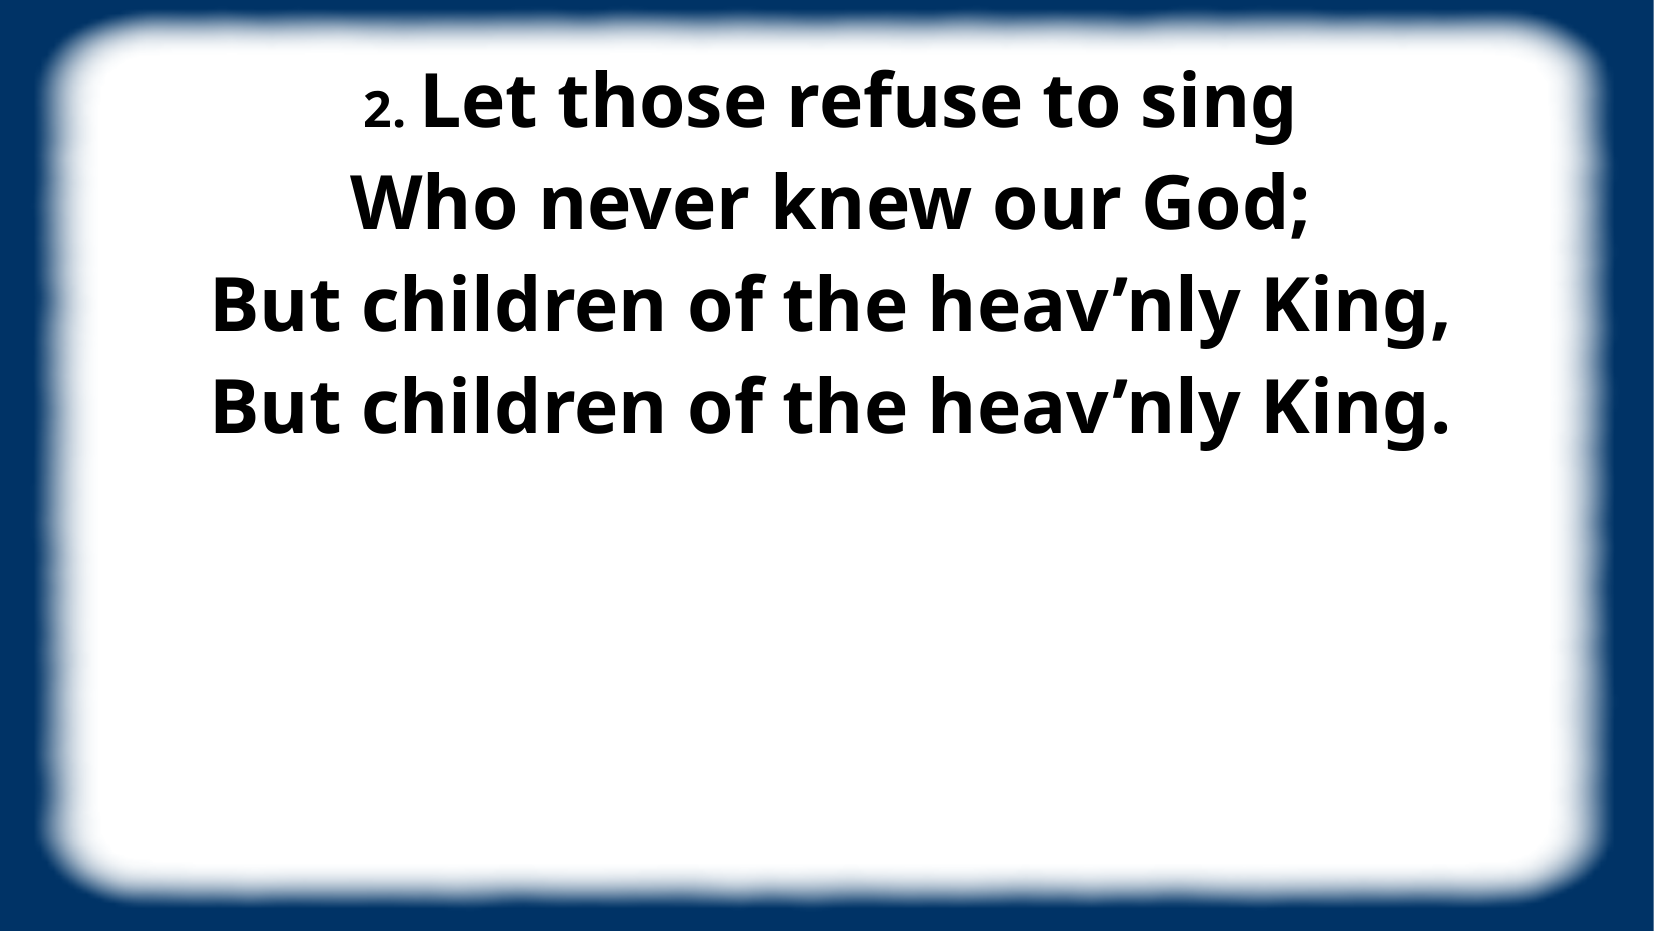

# 2. Let those refuse to sing Who never knew our God; But children of the heav’nly King, But children of the heav’nly King.